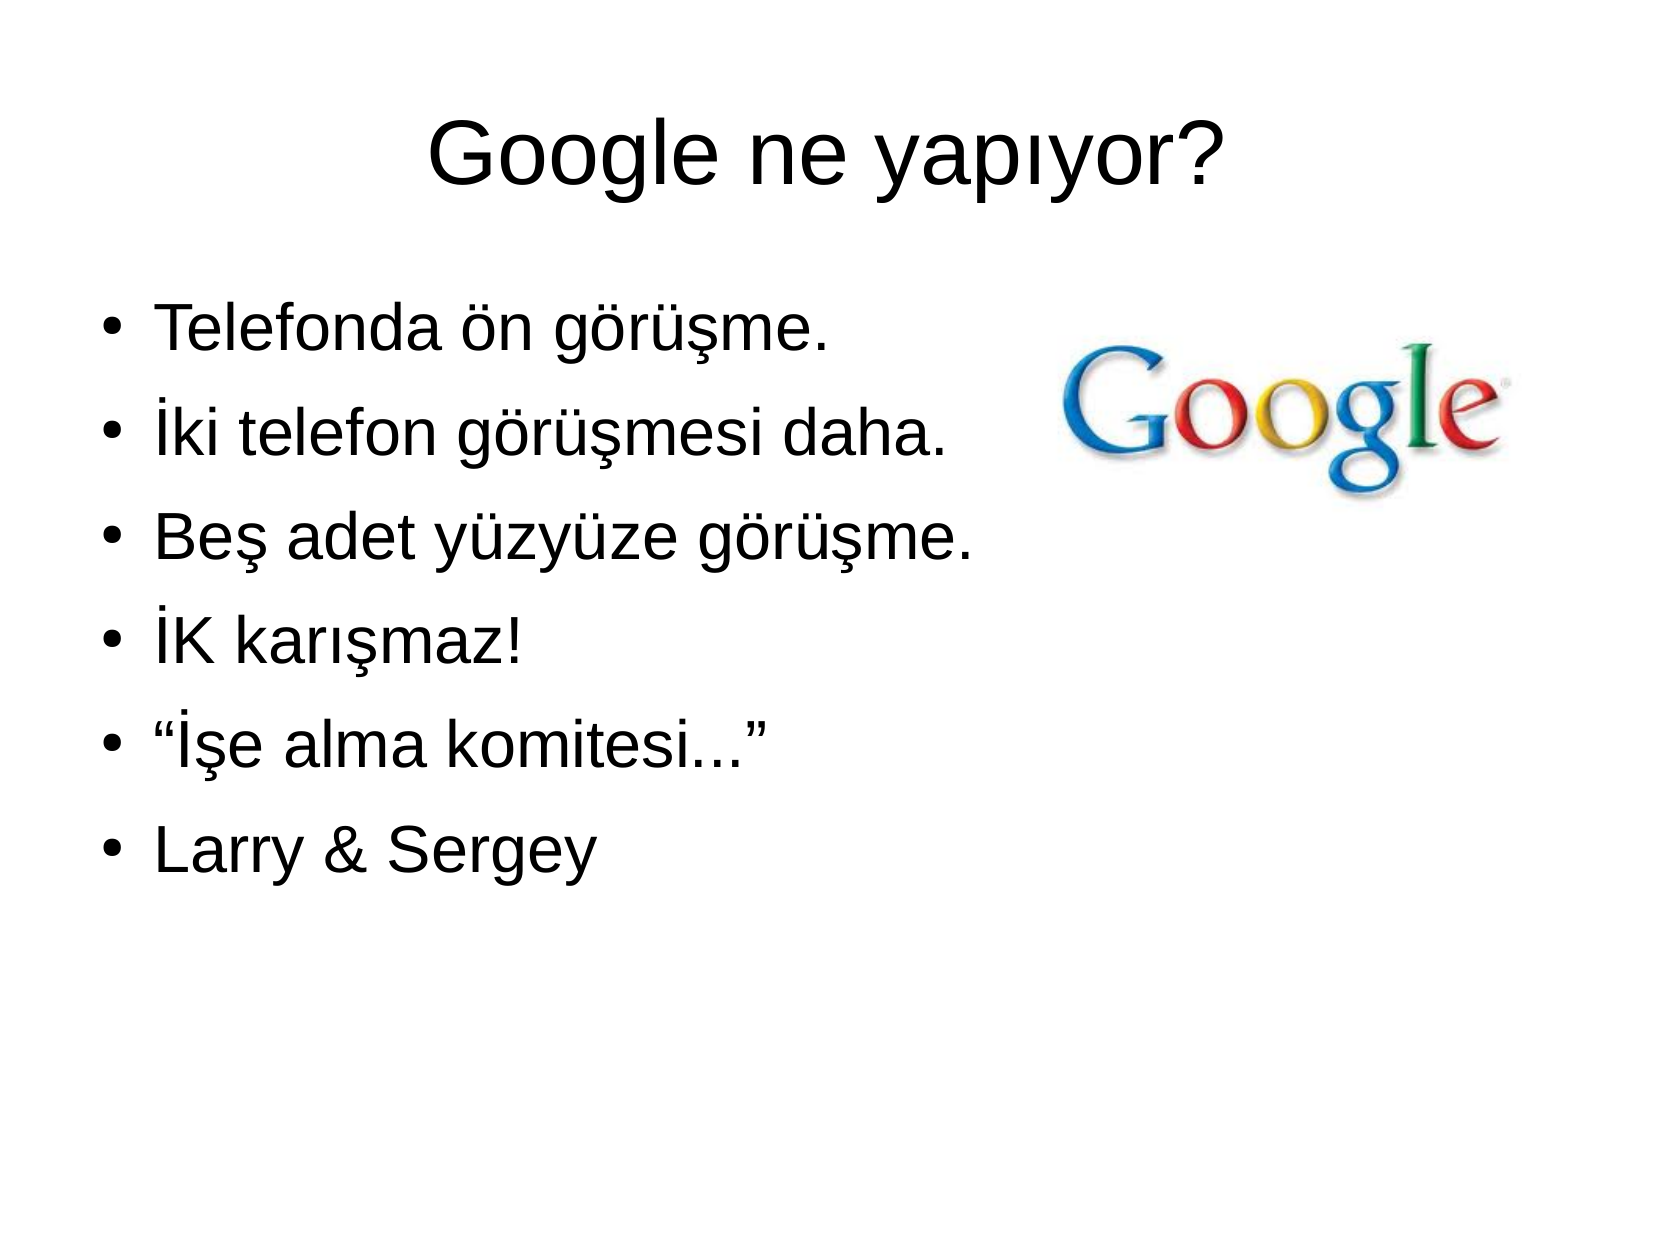

# Google ne yapıyor?
Telefonda ön görüşme.
İki telefon görüşmesi daha.
Beş adet yüzyüze görüşme.
İK karışmaz!
“İşe alma komitesi...”
Larry & Sergey